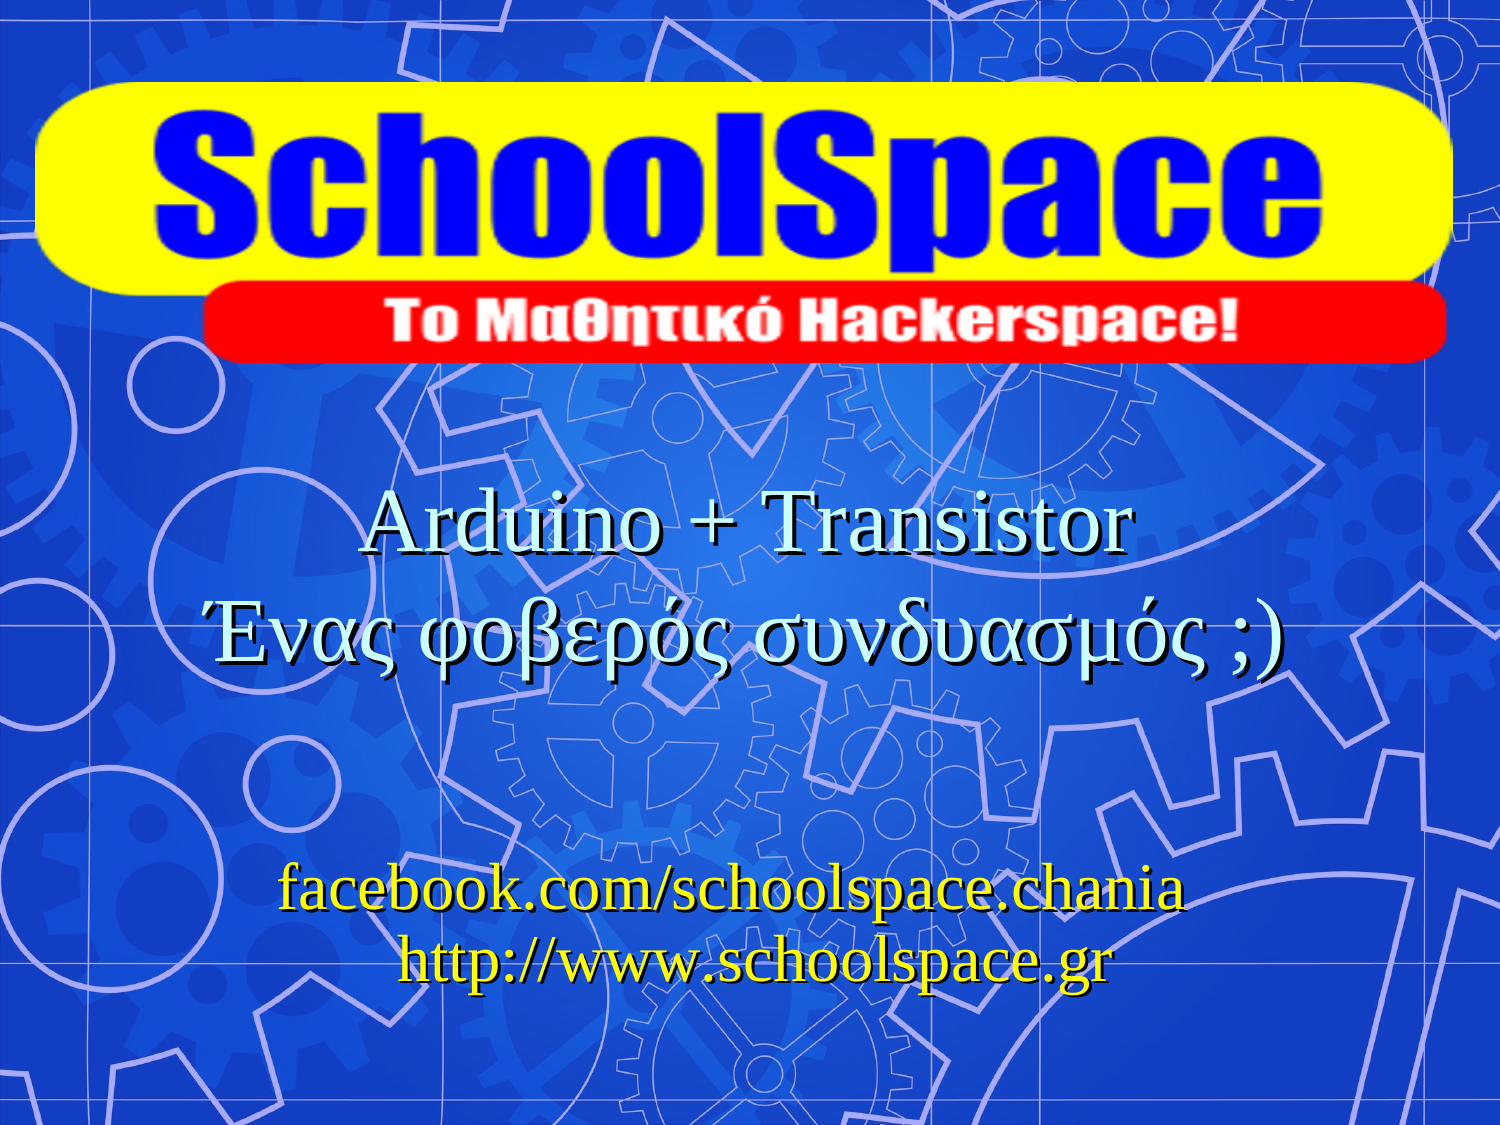

Arduino + Transistor
Ένας φοβερός συνδυασμός ;)
facebook.com/schoolspace.chania
# http://www.schoolspace.gr